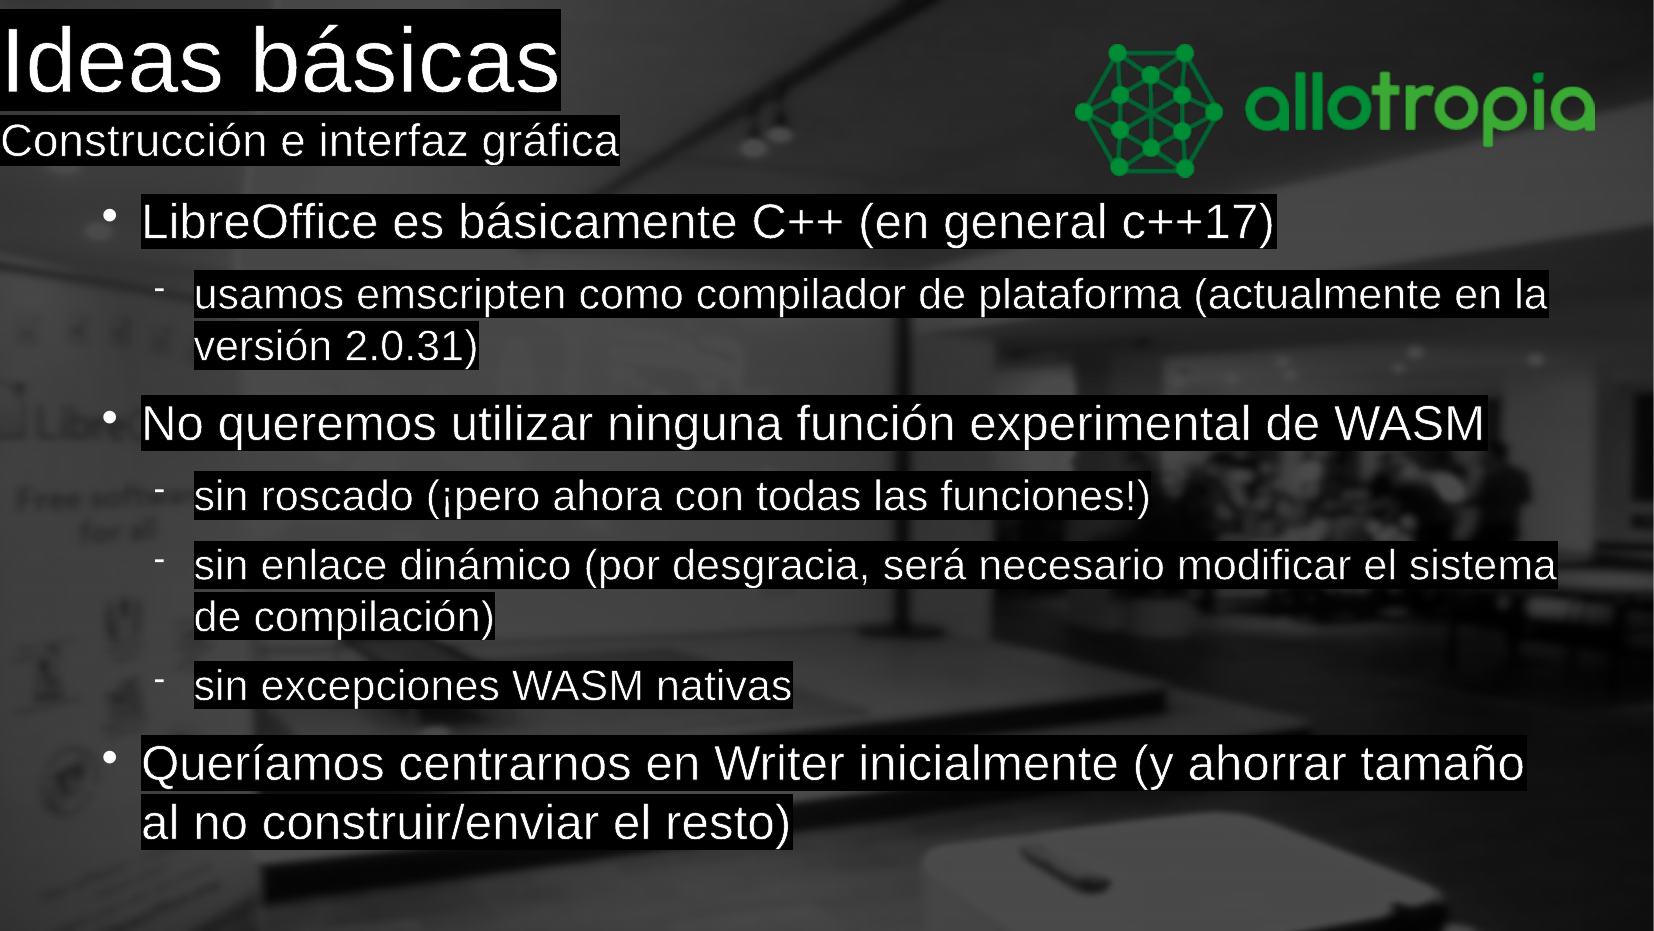

Ideas básicas
Construcción e interfaz gráfica
# LibreOffice es básicamente C++ (en general c++17)
usamos emscripten como compilador de plataforma (actualmente en la versión 2.0.31)
No queremos utilizar ninguna función experimental de WASM
sin roscado (¡pero ahora con todas las funciones!)
sin enlace dinámico (por desgracia, será necesario modificar el sistema de compilación)
sin excepciones WASM nativas
Queríamos centrarnos en Writer inicialmente (y ahorrar tamaño al no construir/enviar el resto)